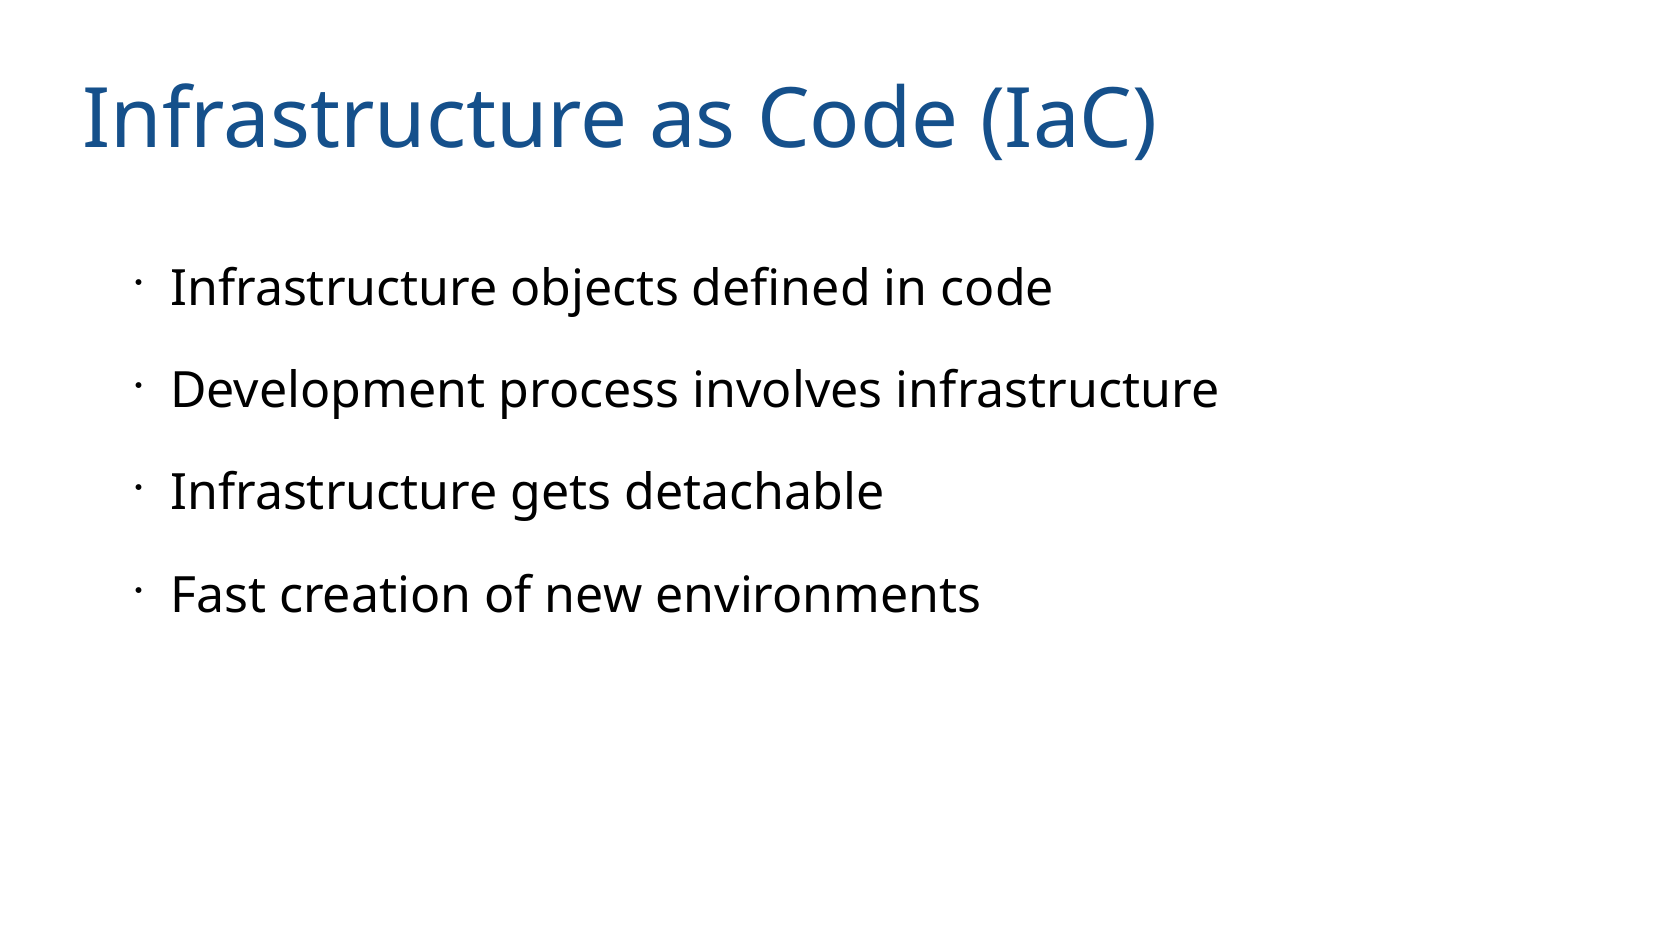

# Infrastructure as Code (IaC)
Infrastructure objects defined in code
Development process involves infrastructure
Infrastructure gets detachable
Fast creation of new environments